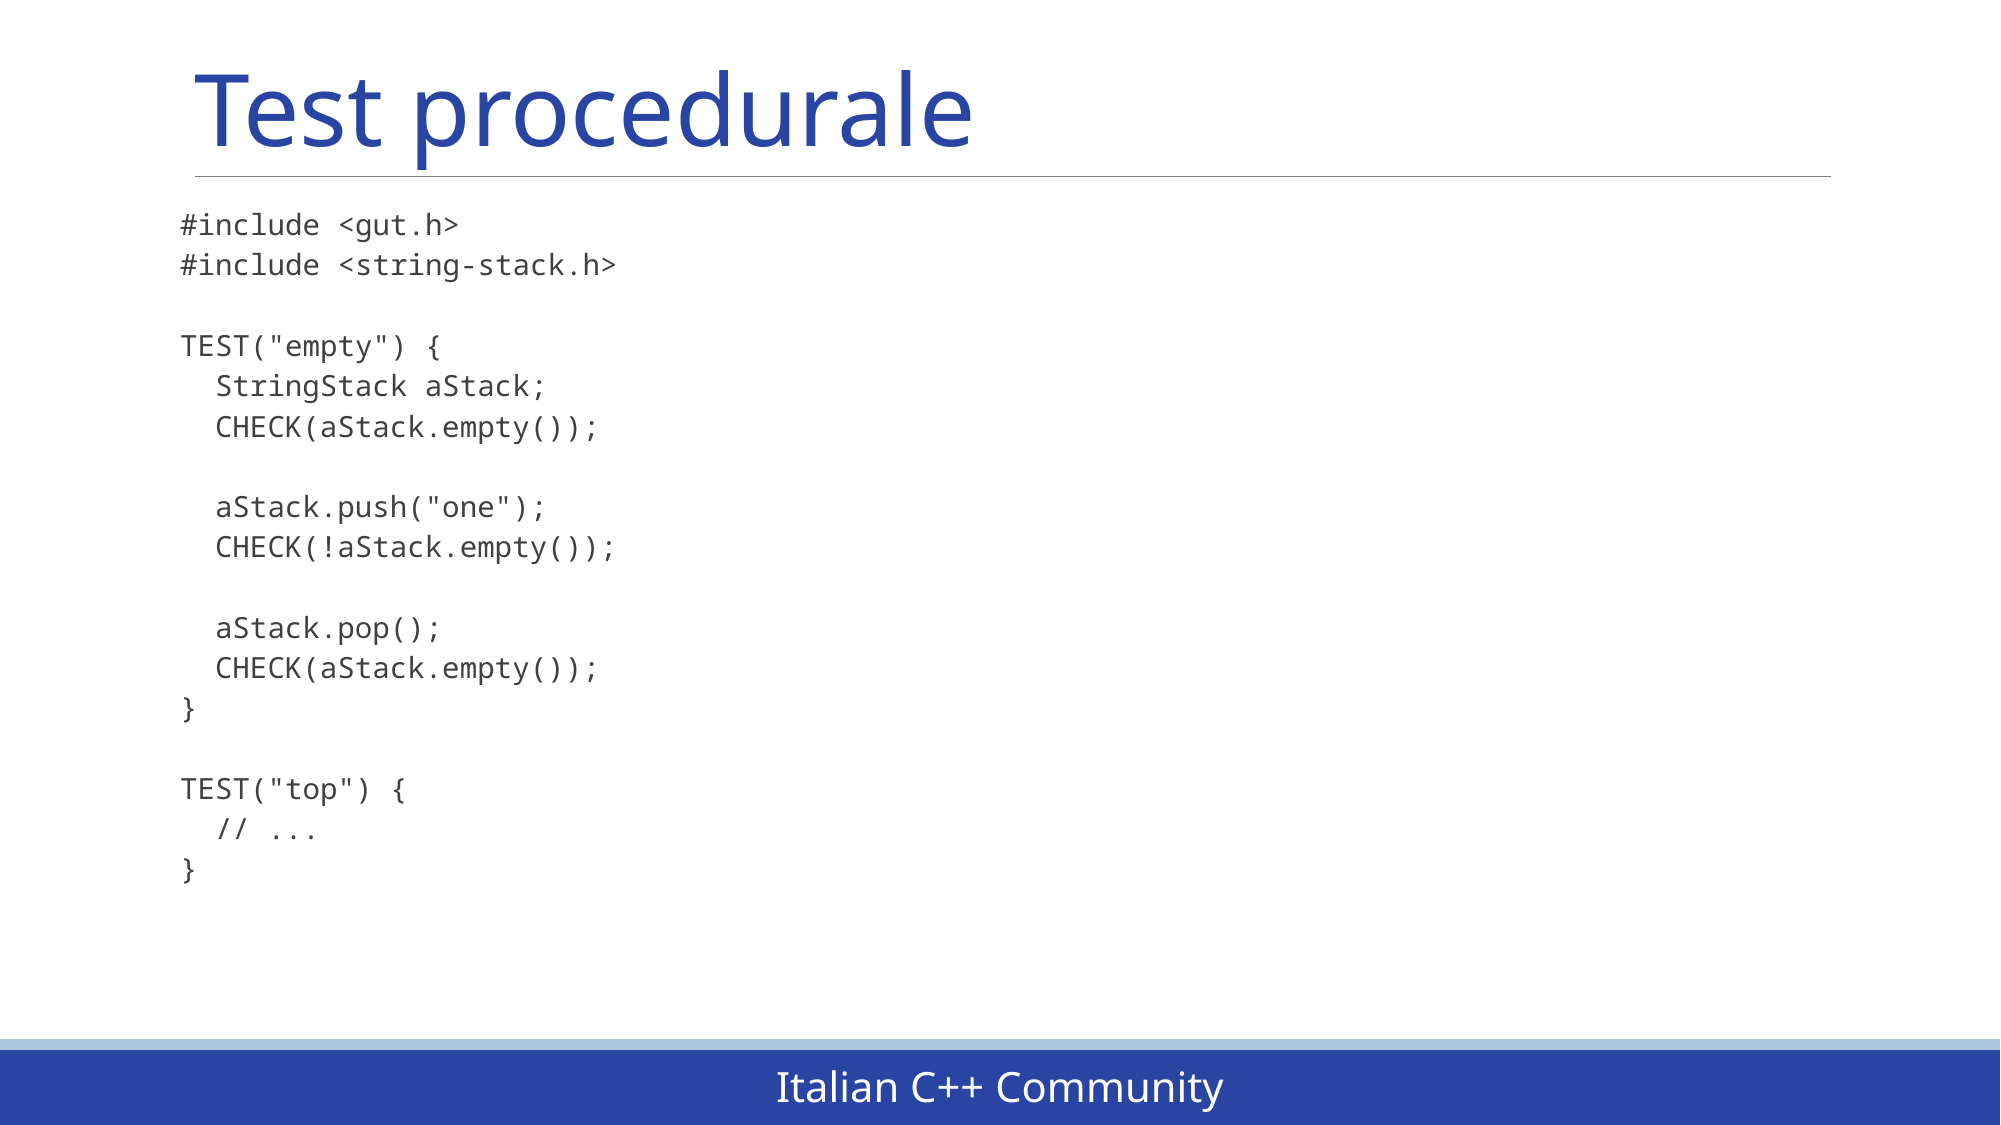

# Test procedurale
#include <gut.h>
#include <string-stack.h>
TEST("empty") {
 StringStack aStack;
 CHECK(aStack.empty());
 aStack.push("one");
 CHECK(!aStack.empty());
 aStack.pop();
 CHECK(aStack.empty());
}
TEST("top") {
 // ...
}